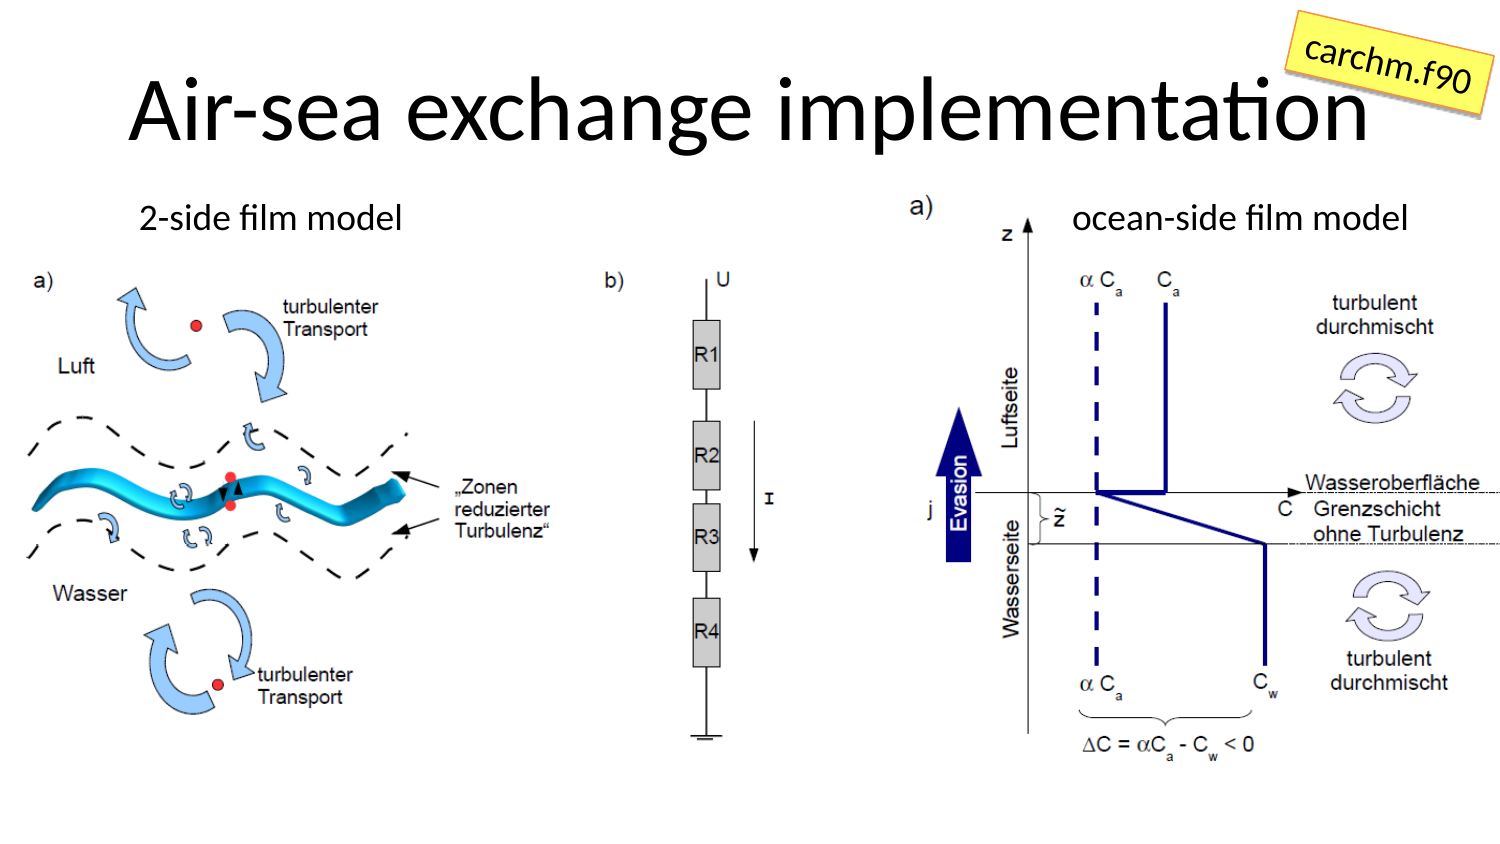

carchm.f90
# Air-sea exchange implementation
2-side film model
ocean-side film model